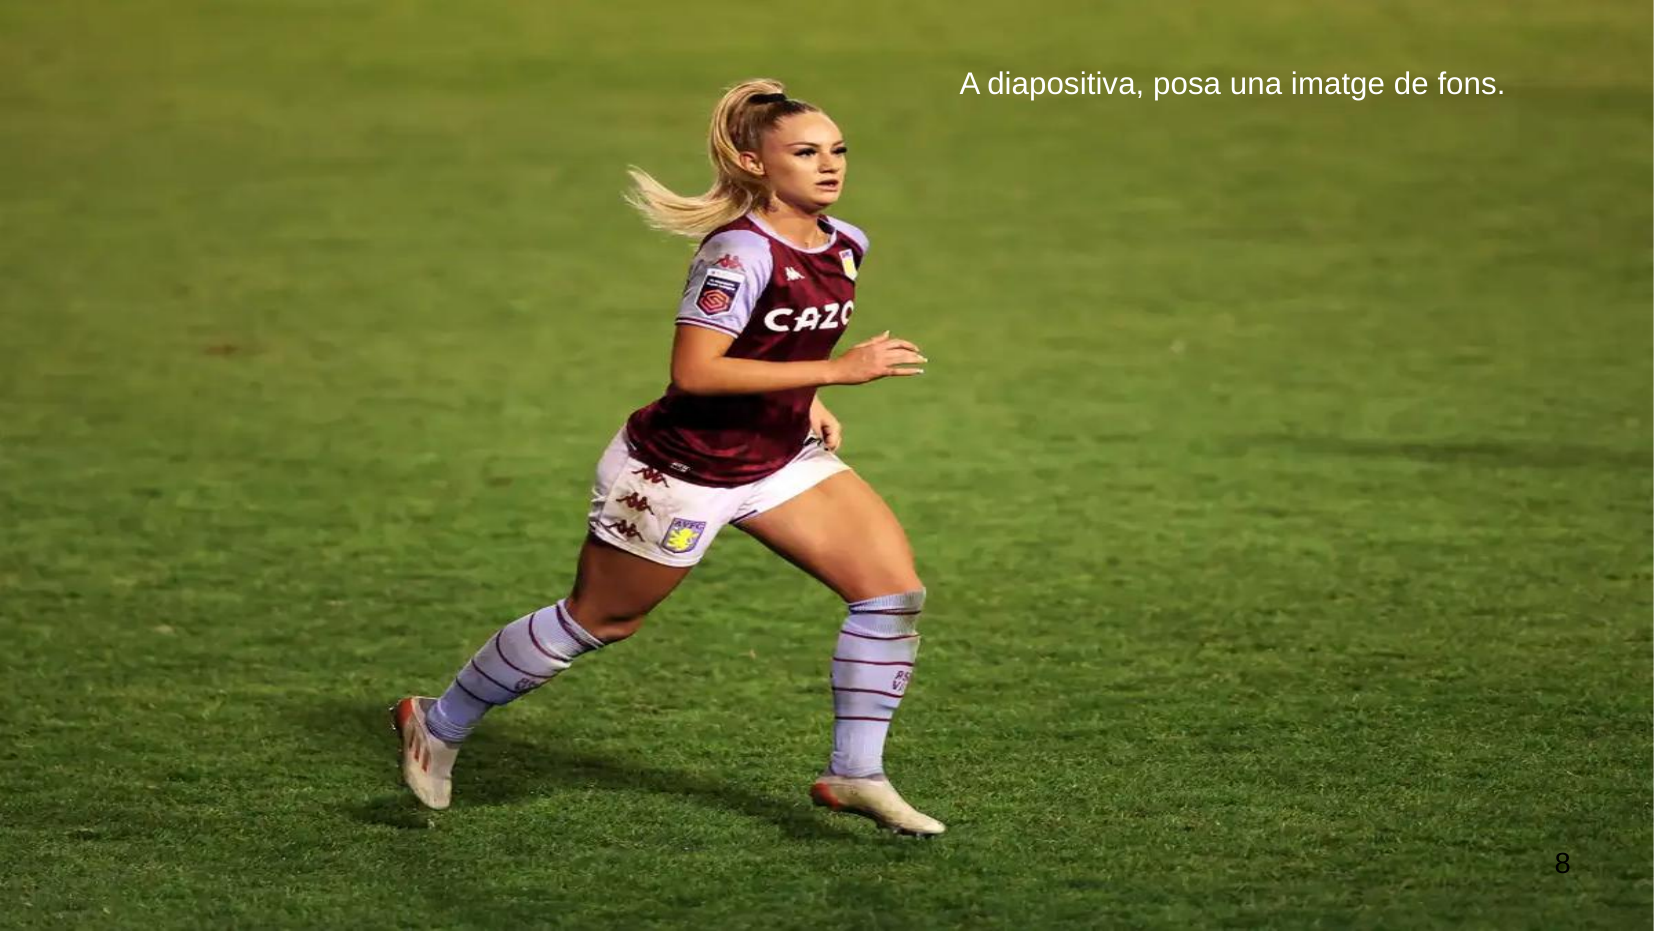

A diapositiva, posa una imatge de fons.
8